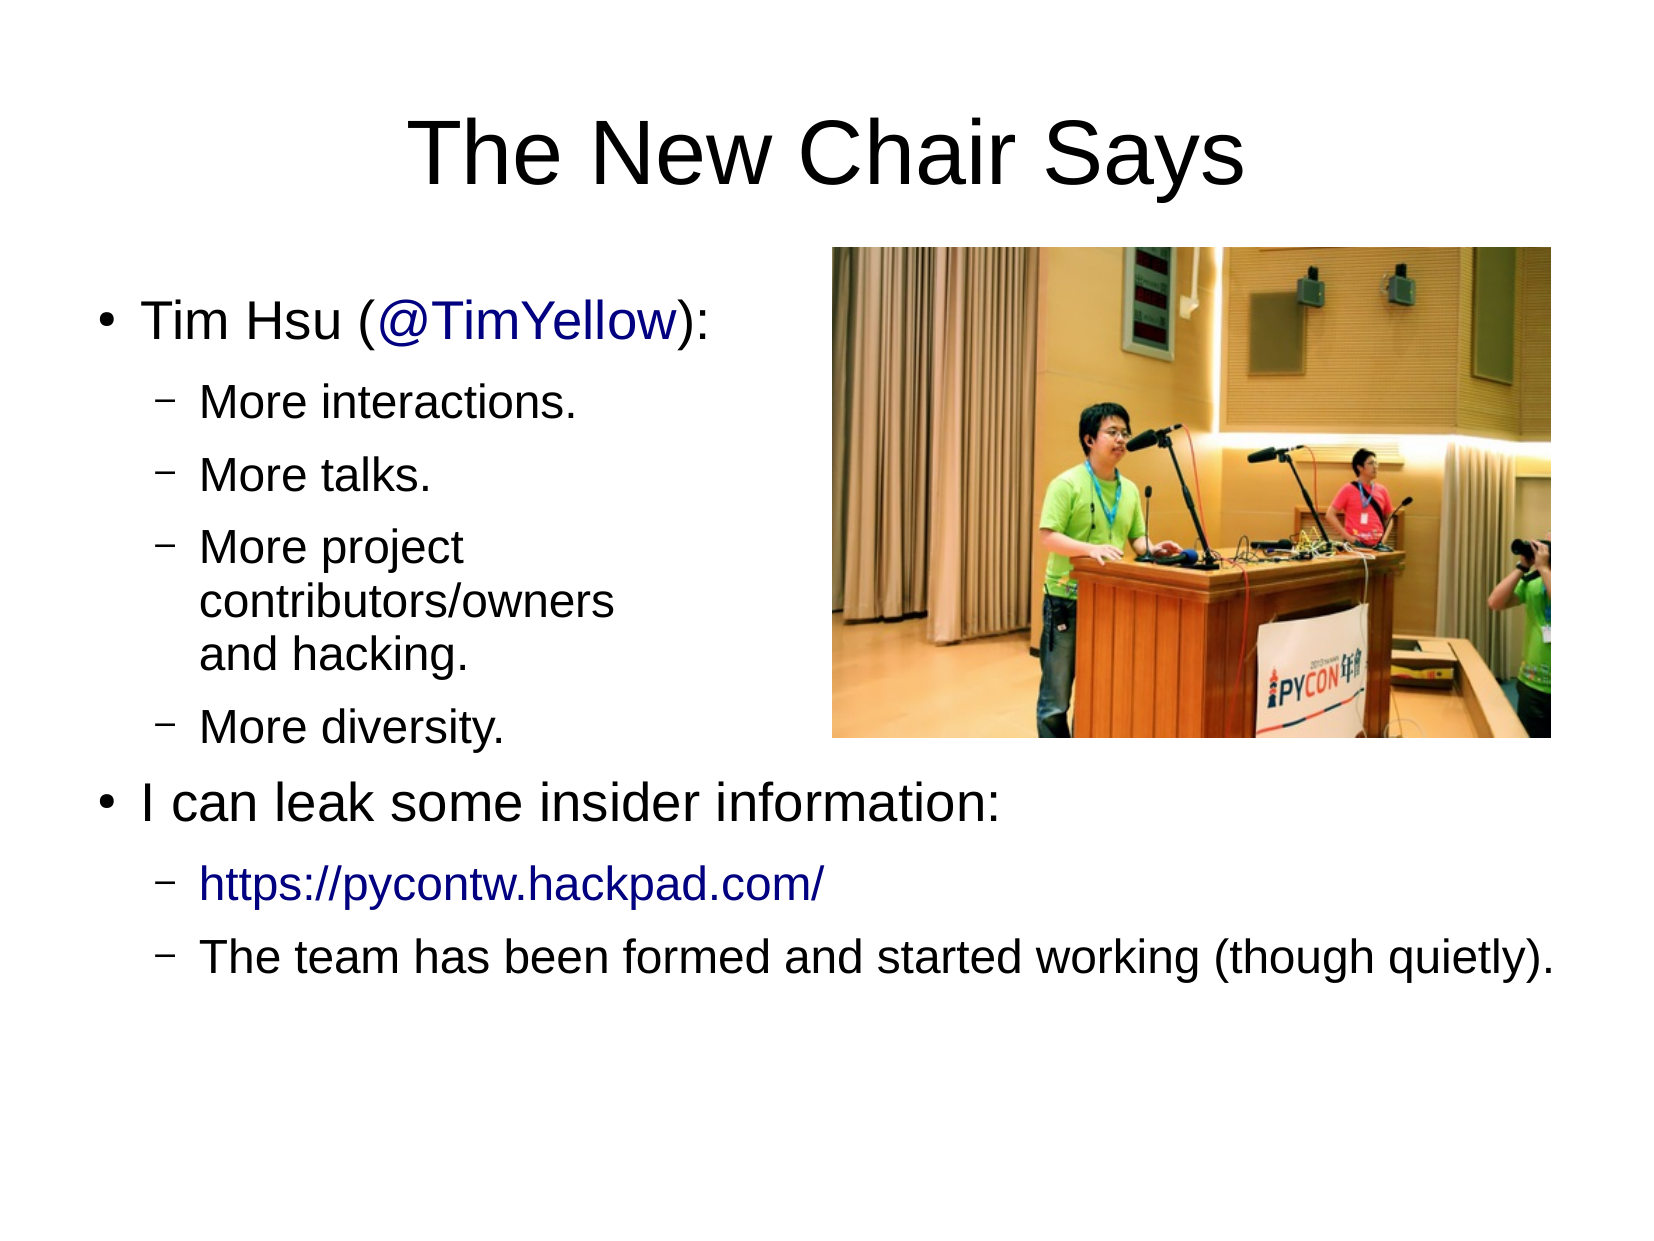

# The New Chair Says
Tim Hsu (@TimYellow):
More interactions.
More talks.
More project
contributors/owners
and hacking.
More diversity.
I can leak some insider information:
https://pycontw.hackpad.com/
The team has been formed and started working (though quietly).